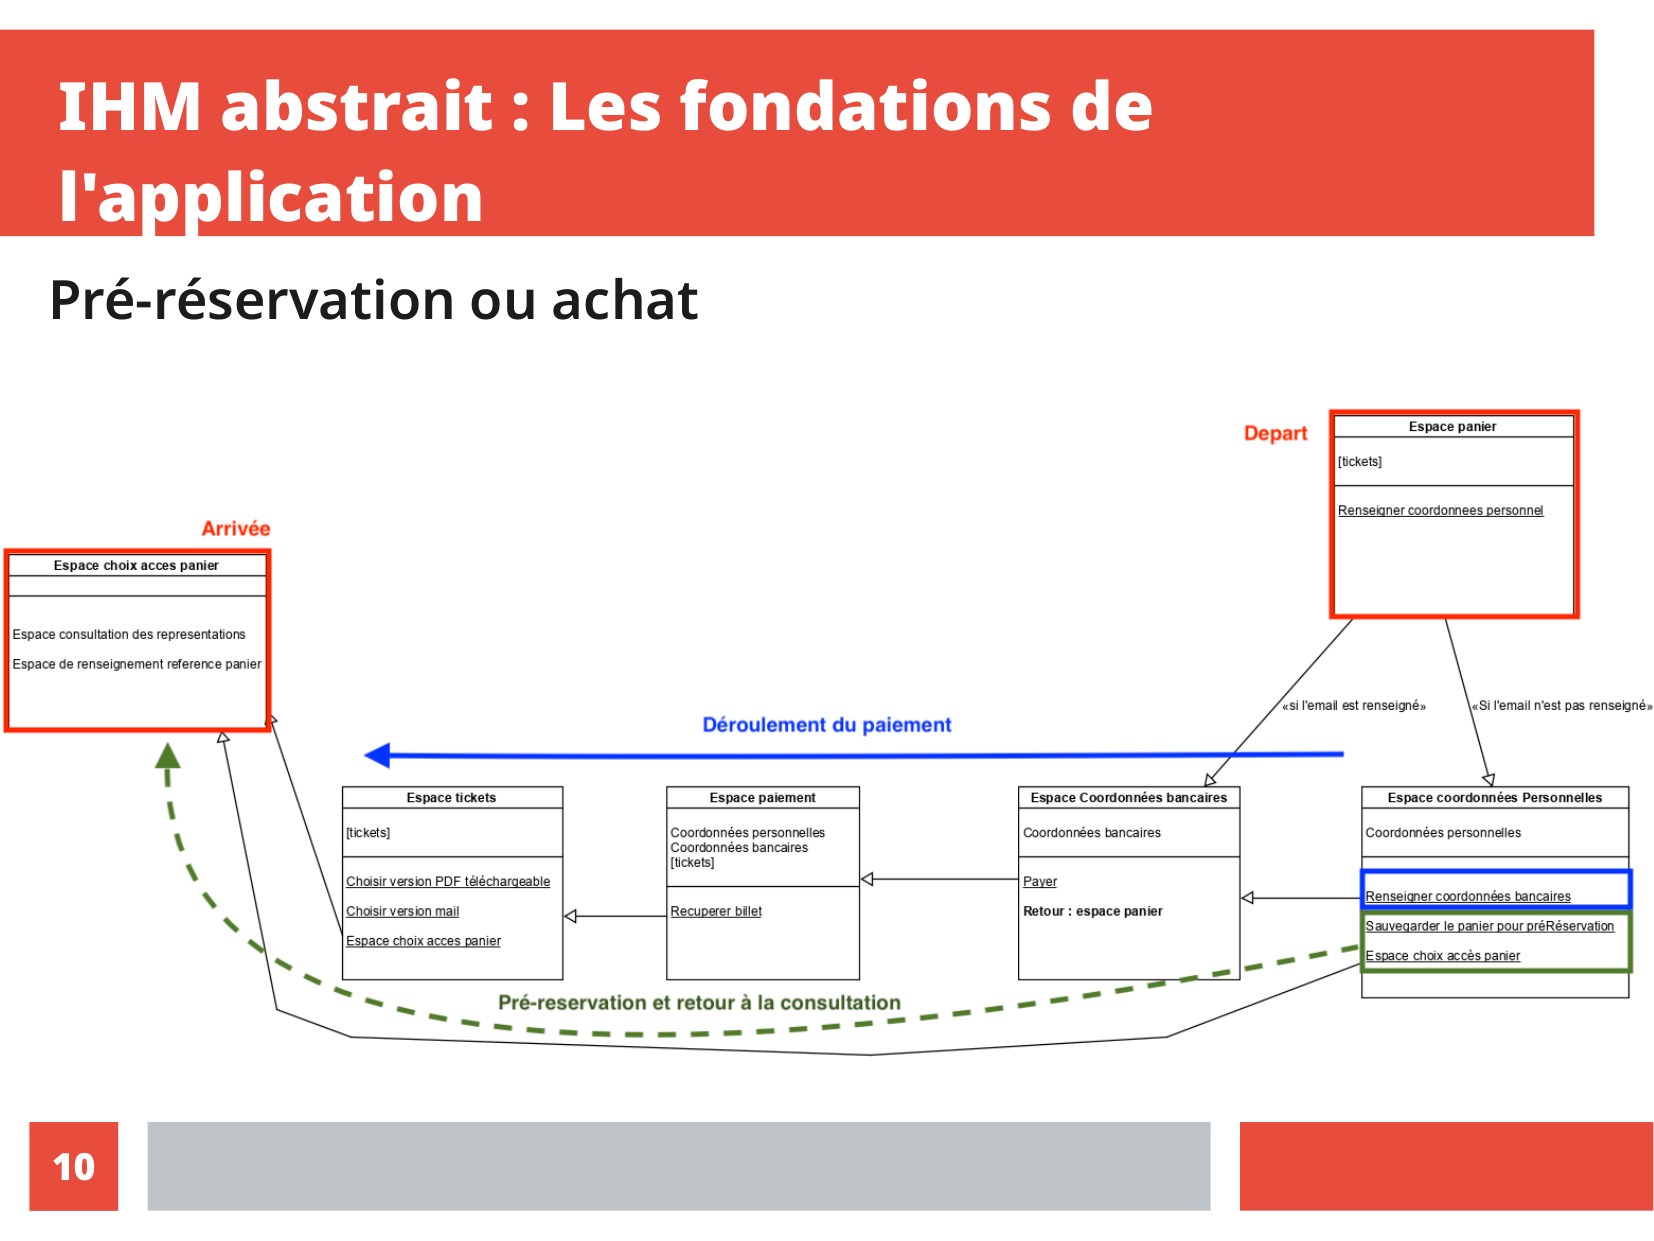

# IHM abstrait : Les fondations de l'application
Pré-réservation ou achat
10